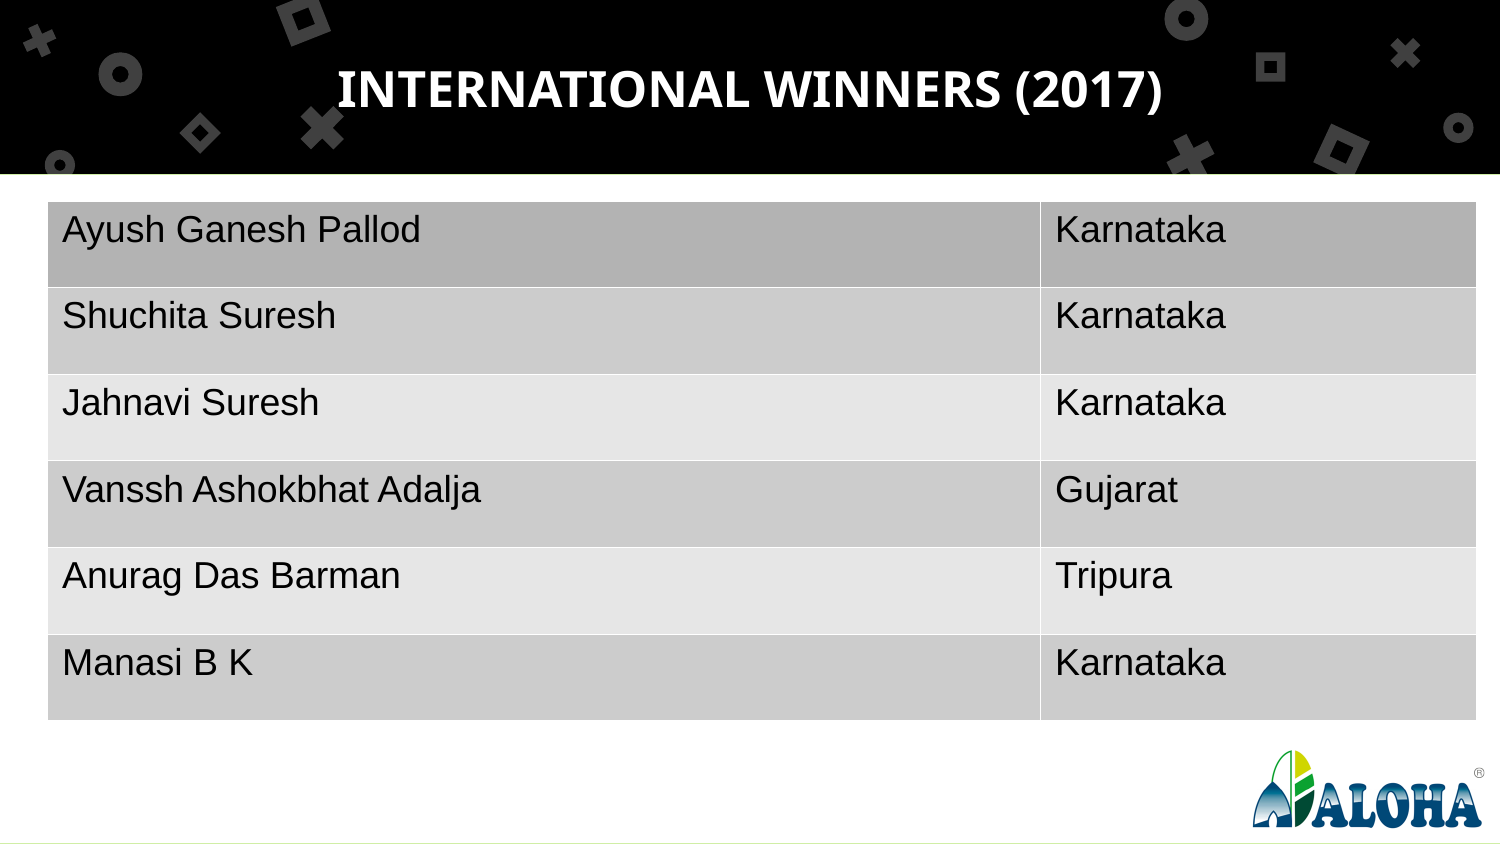

INTERNATIONAL WINNERS (2017)
| Ayush Ganesh Pallod | Karnataka |
| --- | --- |
| Shuchita Suresh | Karnataka |
| Jahnavi Suresh | Karnataka |
| Vanssh Ashokbhat Adalja | Gujarat |
| Anurag Das Barman | Tripura |
| Manasi B K | Karnataka |